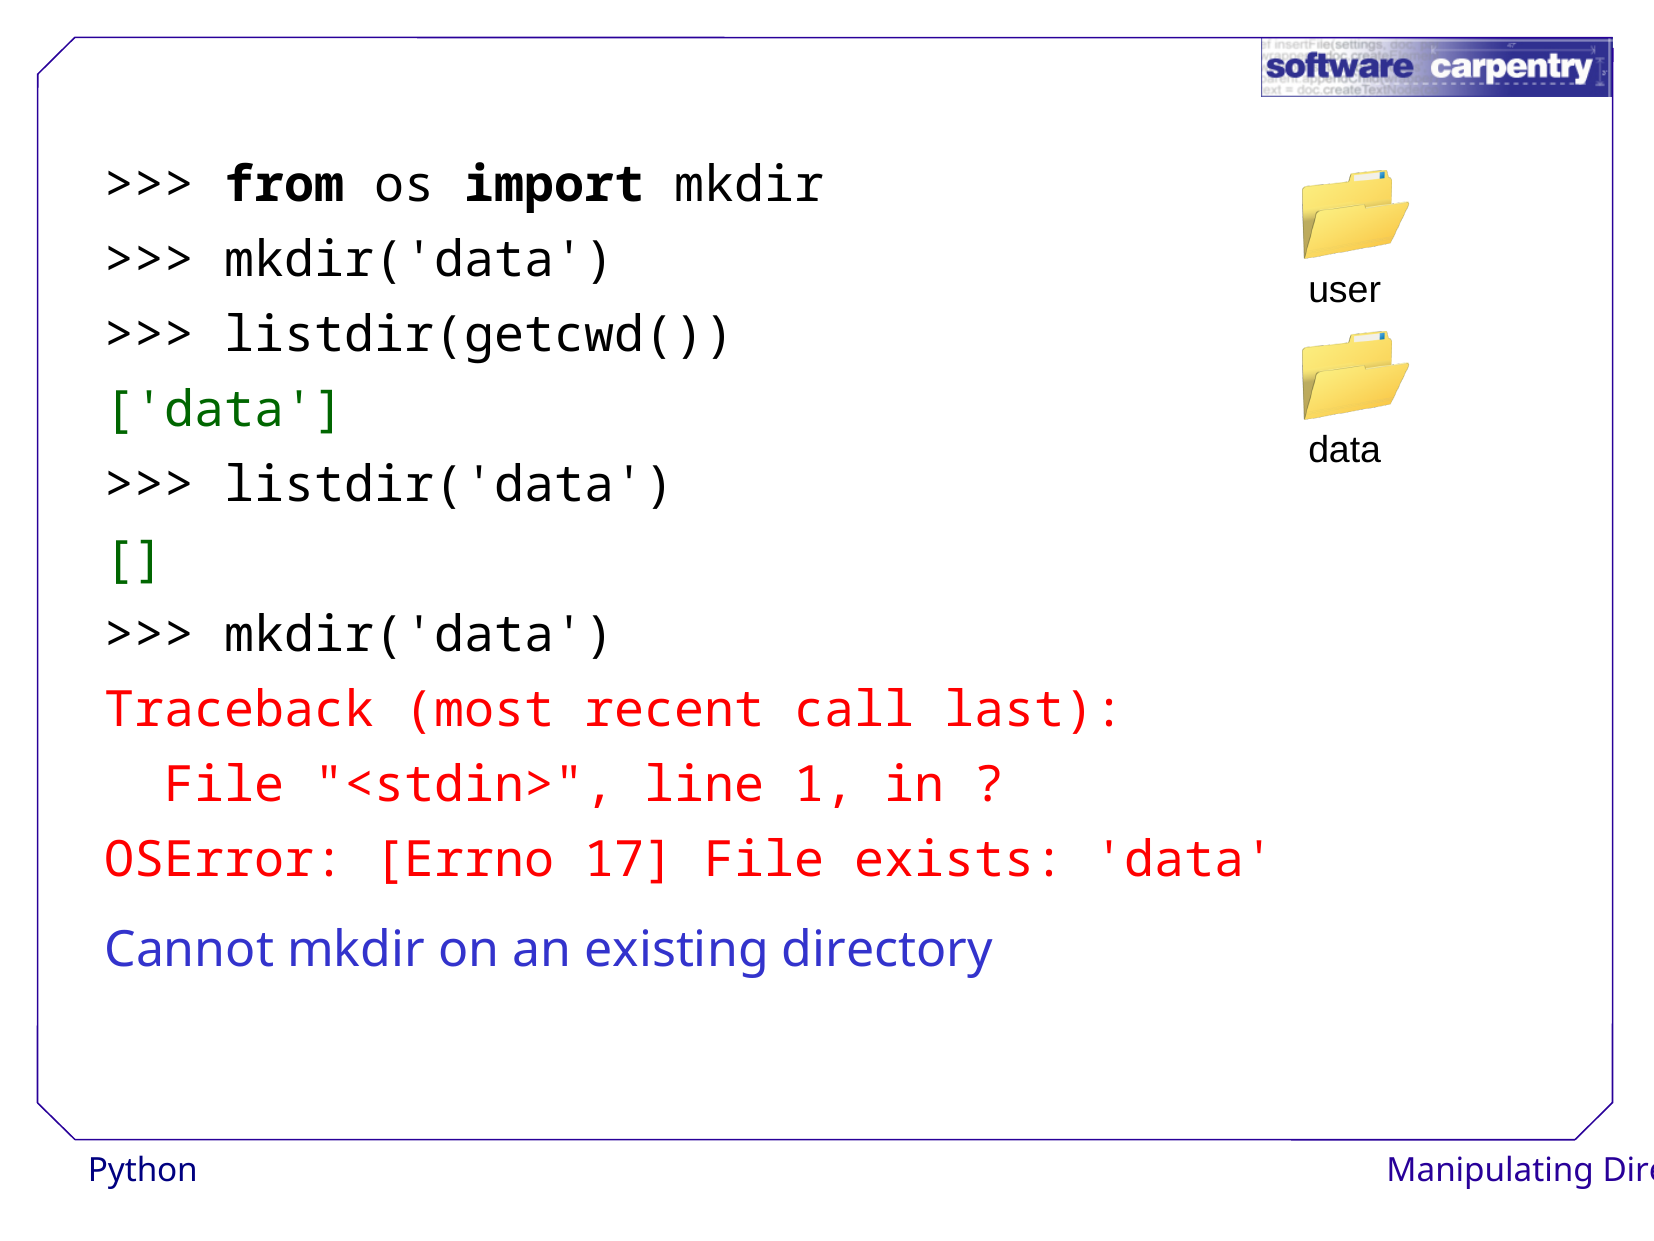

>>> from os import mkdir
>>> mkdir('data')
>>> listdir(getcwd())
['data']
>>> listdir('data')
[]
>>> mkdir('data')
Traceback (most recent call last):
 File "<stdin>", line 1, in ?
OSError: [Errno 17] File exists: 'data'
user
data
Cannot mkdir on an existing directory